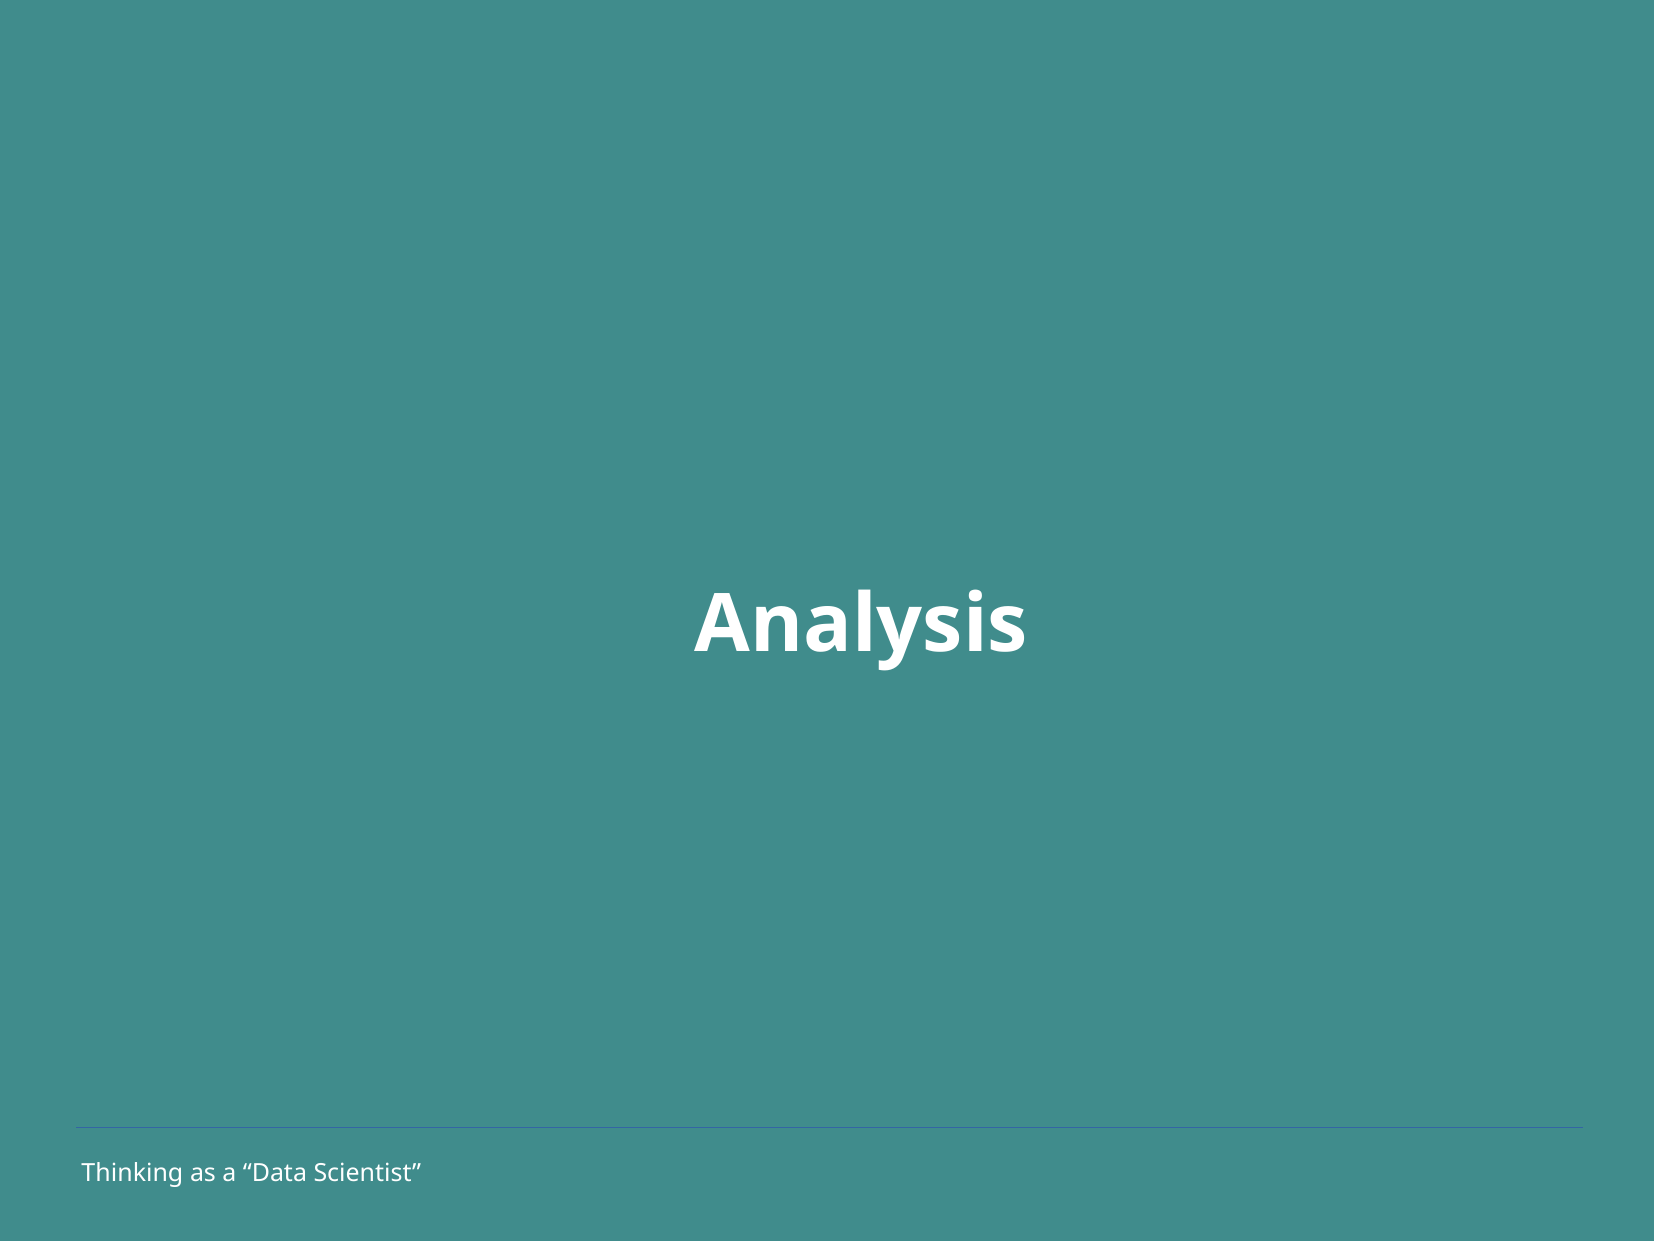

# Analysis
Thinking as a “Data Scientist”